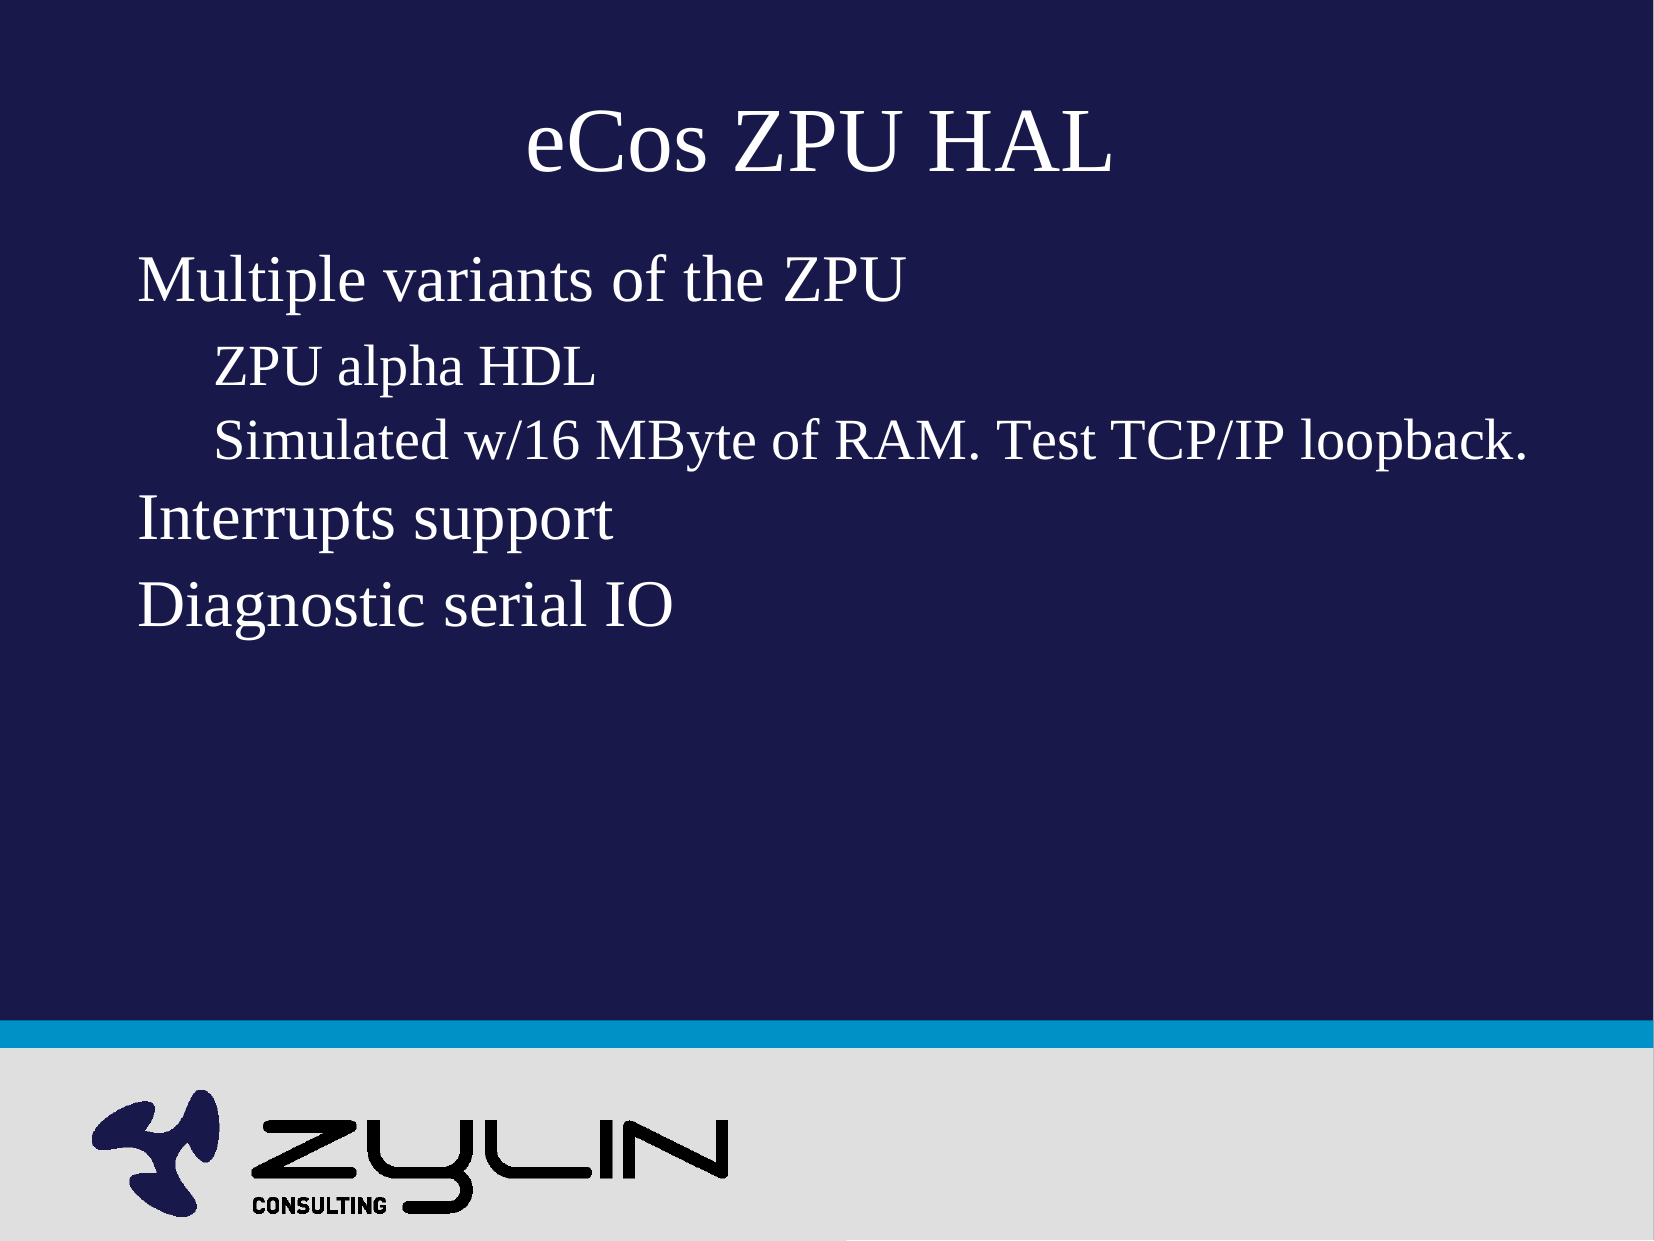

# eCos ZPU HAL
Multiple variants of the ZPU
ZPU alpha HDL
Simulated w/16 MByte of RAM. Test TCP/IP loopback.
Interrupts support
Diagnostic serial IO